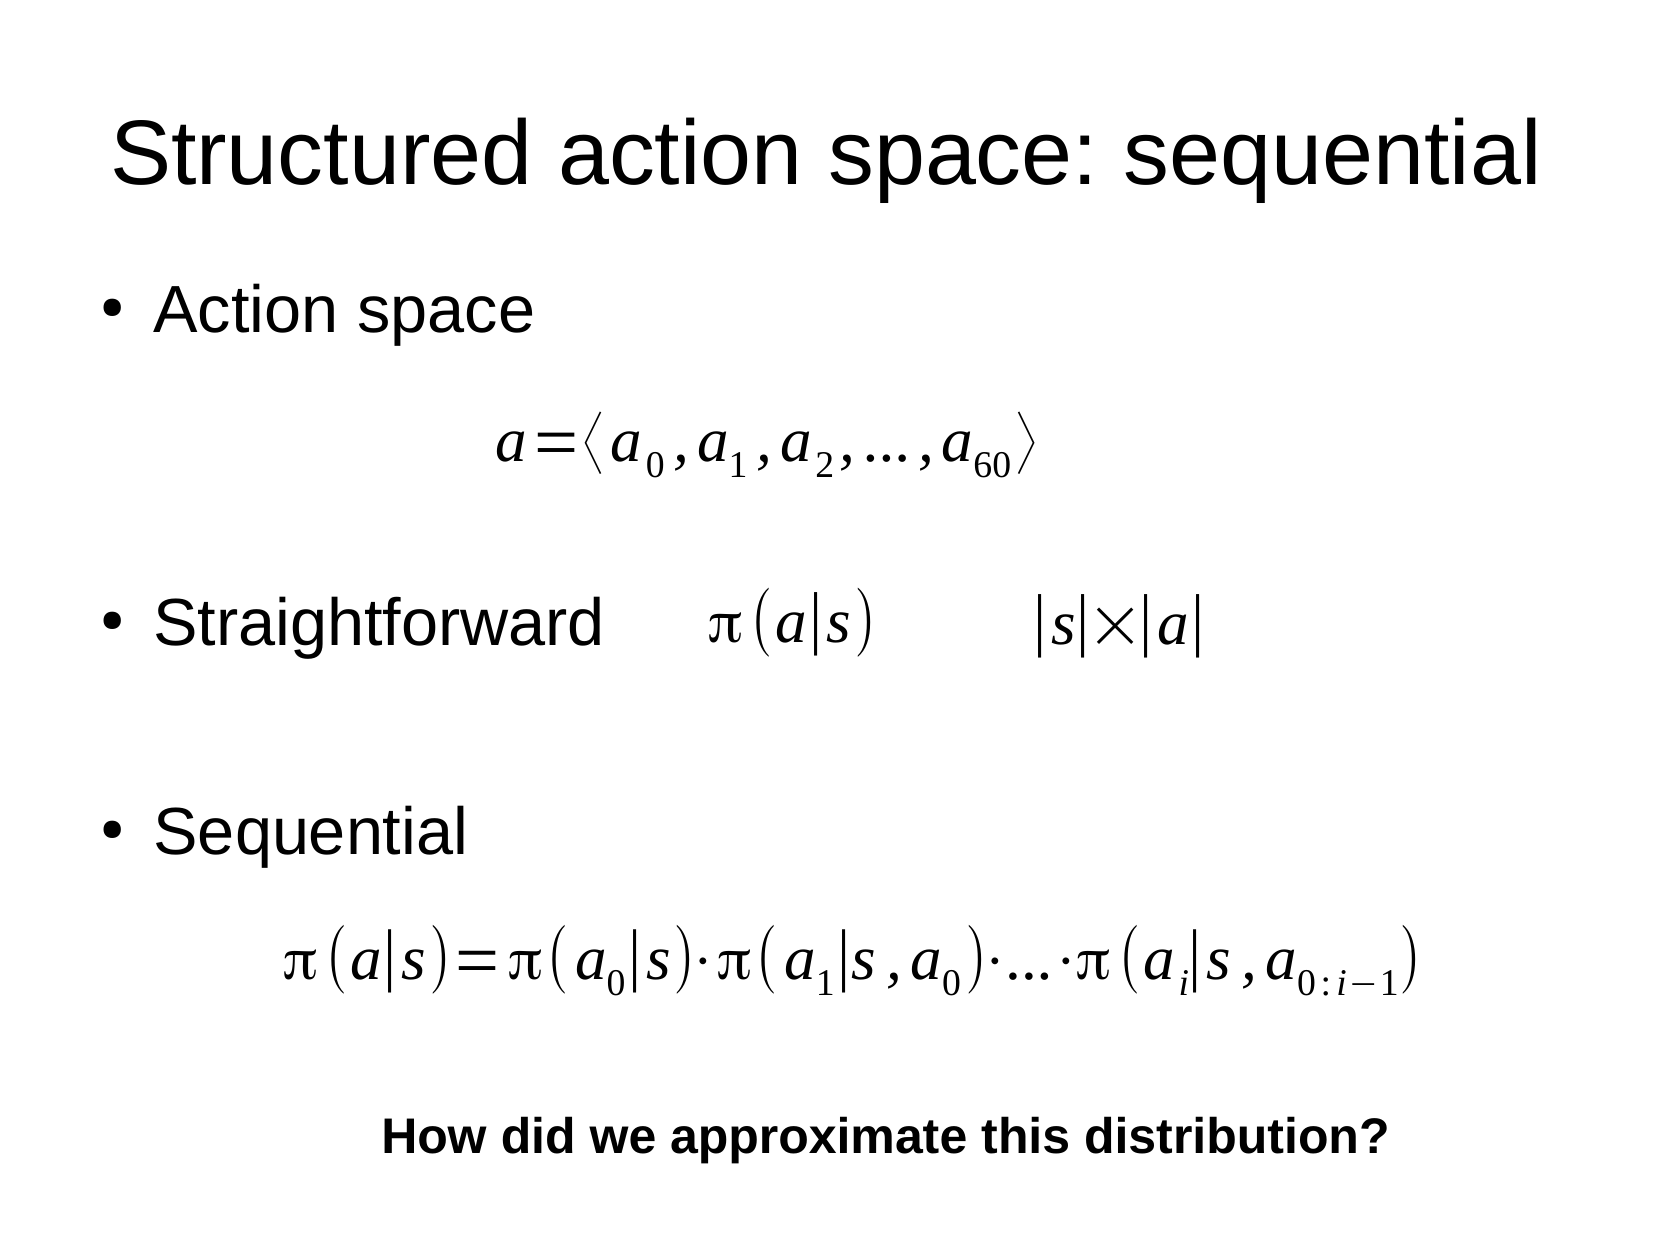

# Structured action space: sequential
Action space
Straightforward
Sequential
How did we approximate this distribution?